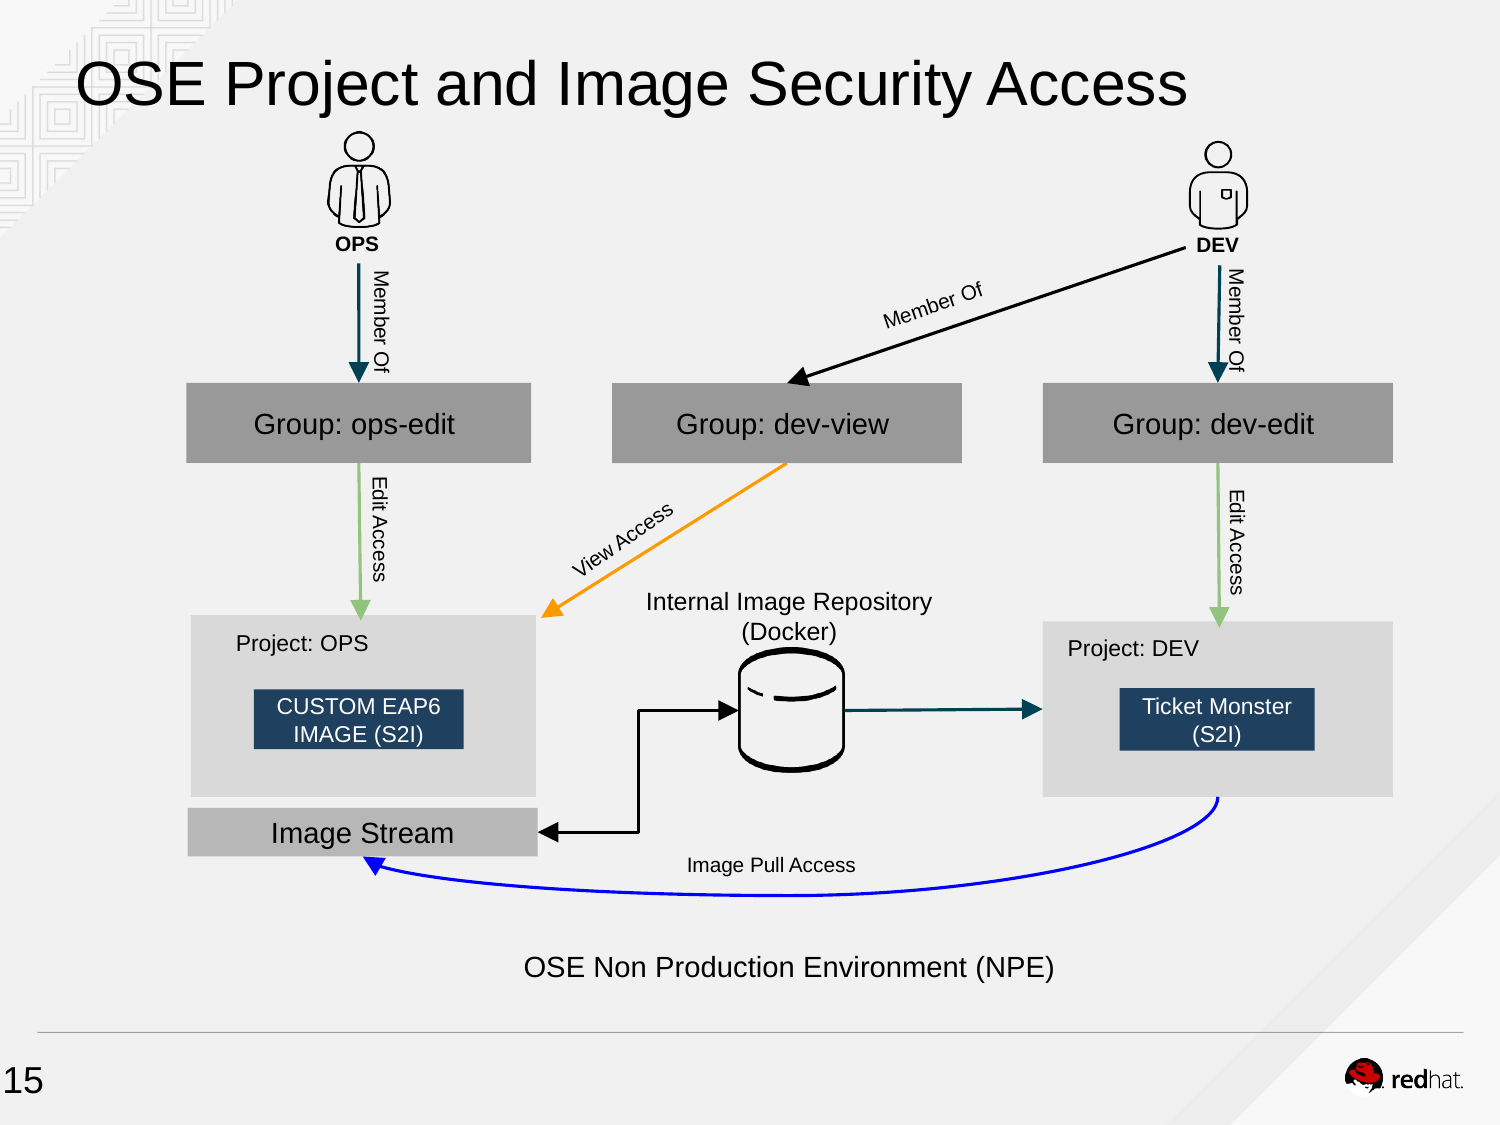

OSE Project and Image Security Access
OPS
DEV
Member Of
Member Of
Member Of
Group: ops-edit
Group: dev-edit
Group: dev-view
View Access
Edit Access
Edit Access
Internal Image Repository
(Docker)
Project: OPS
Project: DEV
Ticket Monster (S2I)
CUSTOM EAP6
IMAGE (S2I)
Image Stream
Image Pull Access
OSE Non Production Environment (NPE)